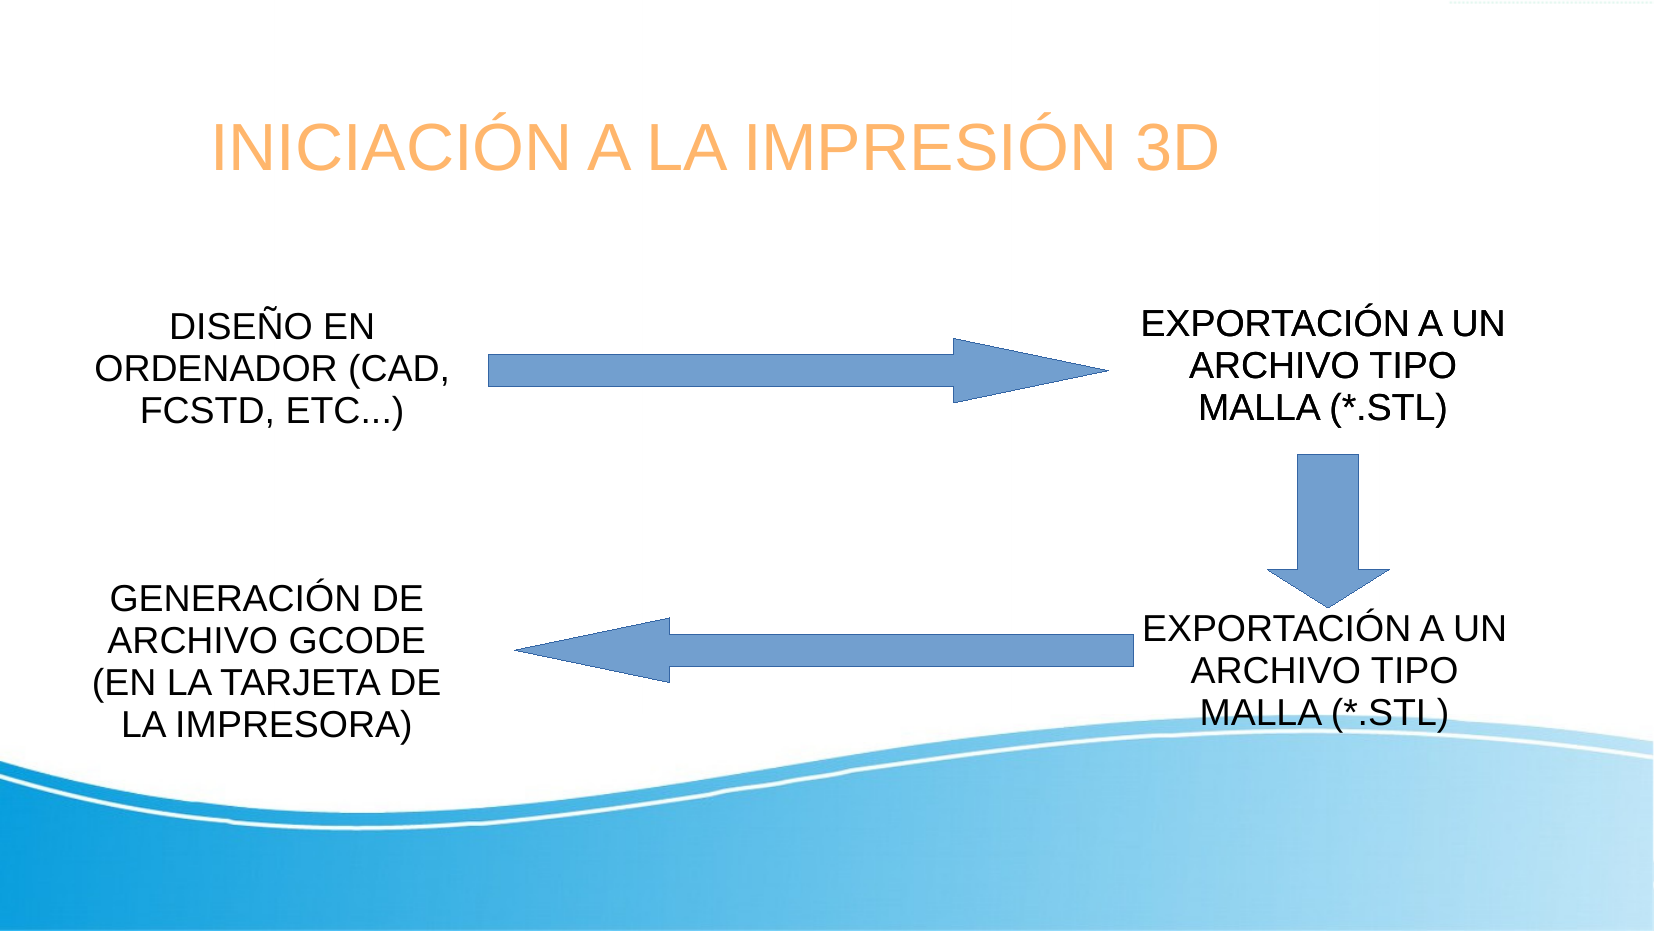

INICIACIÓN A LA IMPRESIÓN 3D
EXPORTACIÓN A UN ARCHIVO TIPO MALLA (*.STL)
EXPORTACIÓN A UN ARCHIVO TIPO MALLA (*.STL)
DISEÑO EN ORDENADOR (CAD, FCSTD, ETC...)
GENERACIÓN DE ARCHIVO GCODE (EN LA TARJETA DE LA IMPRESORA)
EXPORTACIÓN A UN ARCHIVO TIPO MALLA (*.STL)